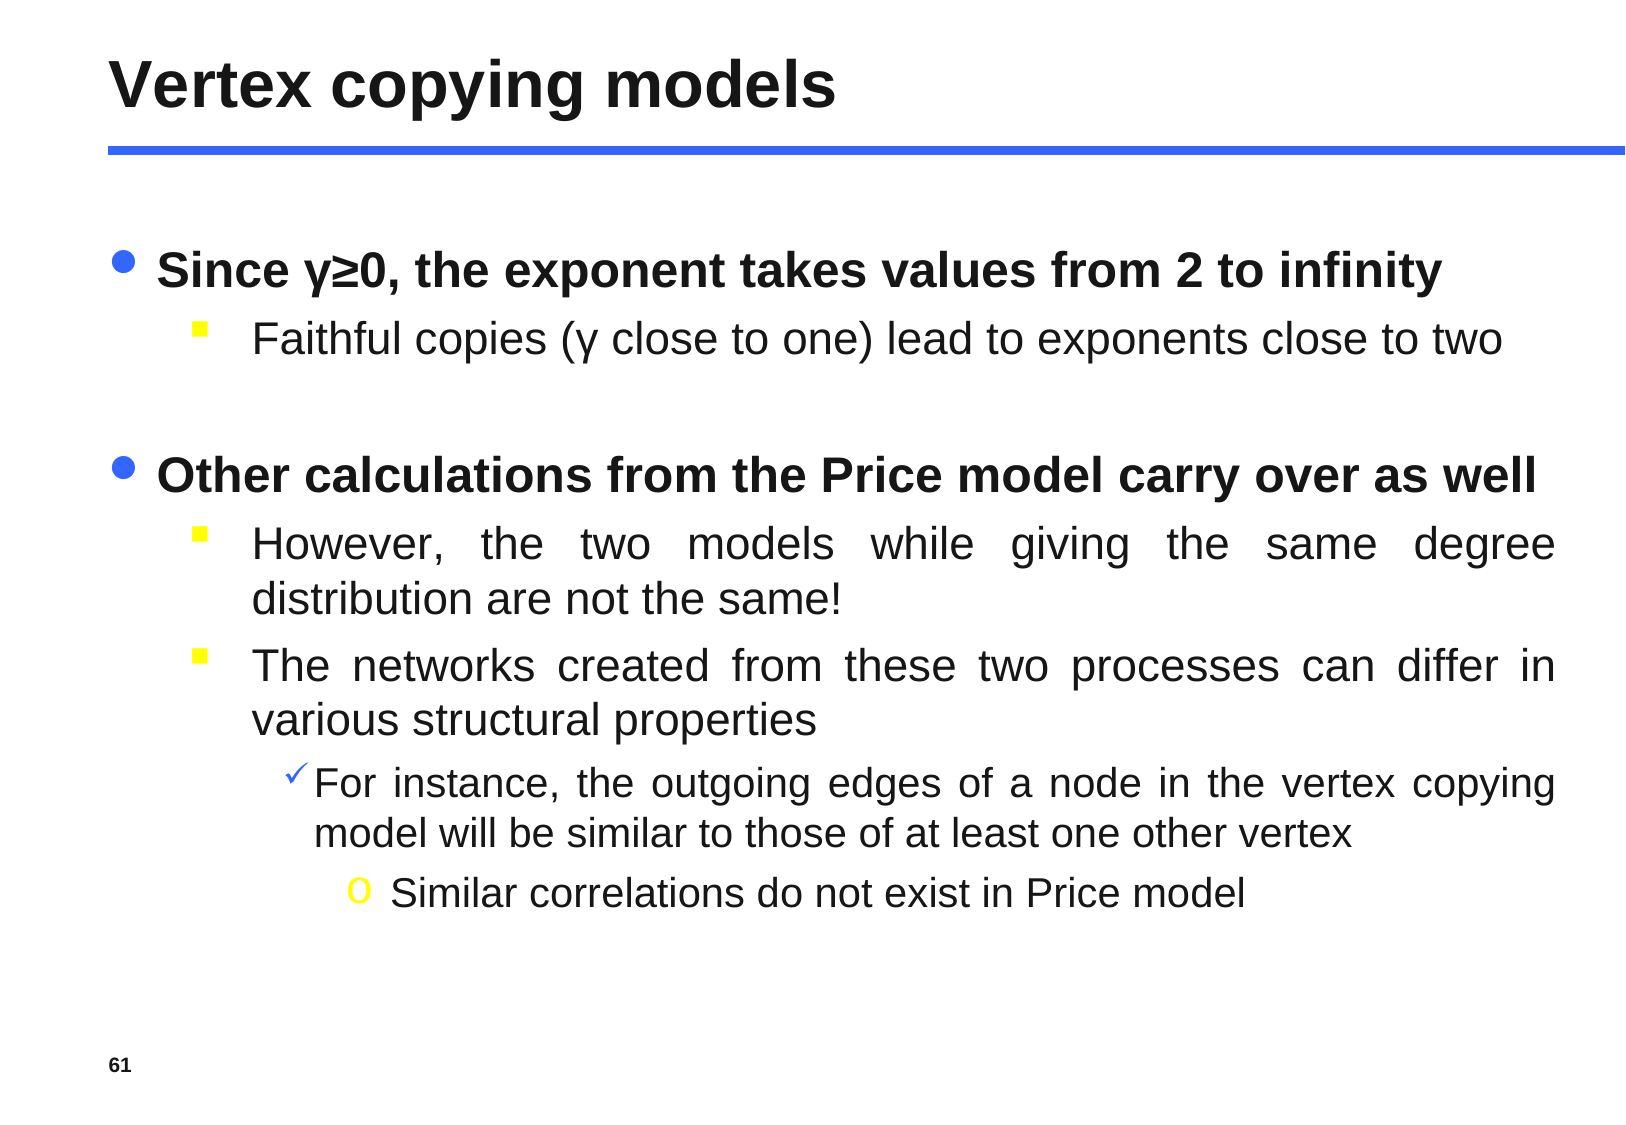

# Vertex copying models
Since γ≥0, the exponent takes values from 2 to infinity
Faithful copies (γ close to one) lead to exponents close to two
Other calculations from the Price model carry over as well
However, the two models while giving the same degree distribution are not the same!
The networks created from these two processes can differ in various structural properties
For instance, the outgoing edges of a node in the vertex copying model will be similar to those of at least one other vertex
Similar correlations do not exist in Price model